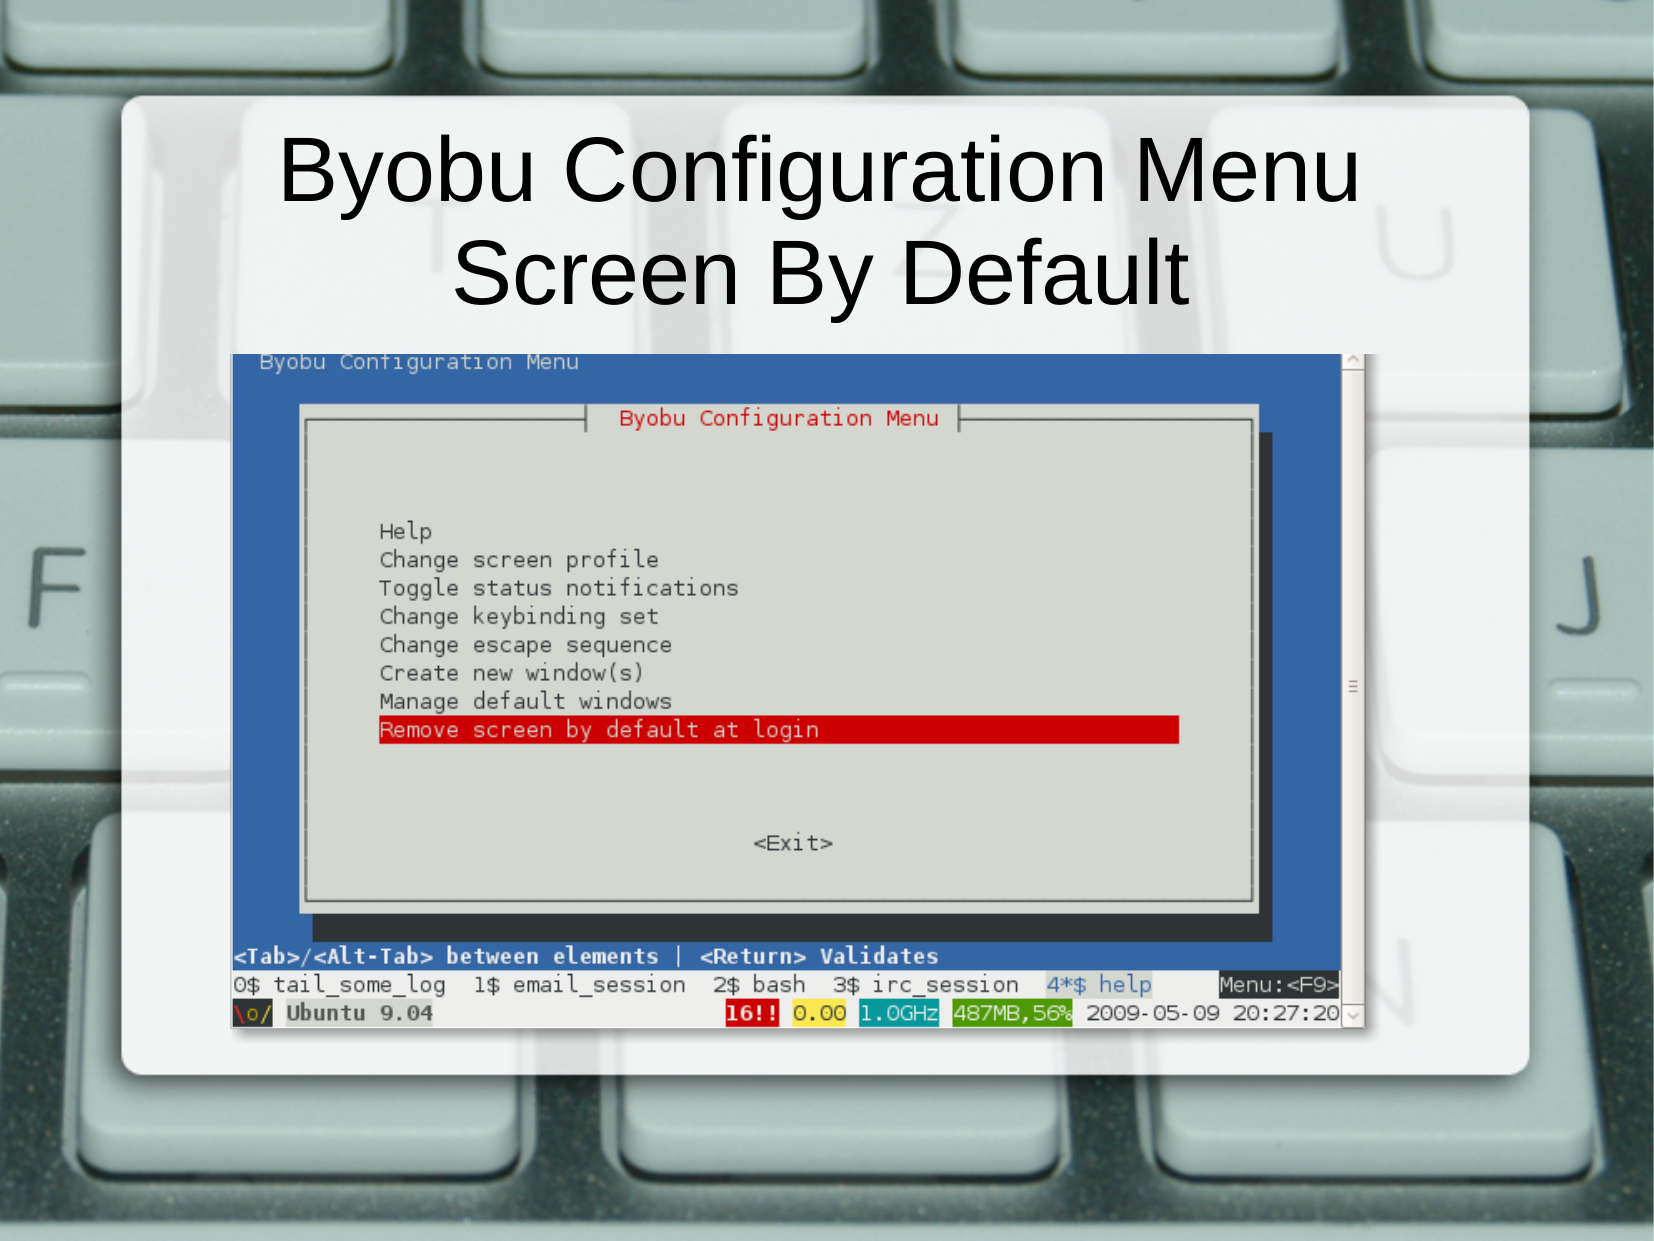

# Byobu Configuration Menu Screen By Default